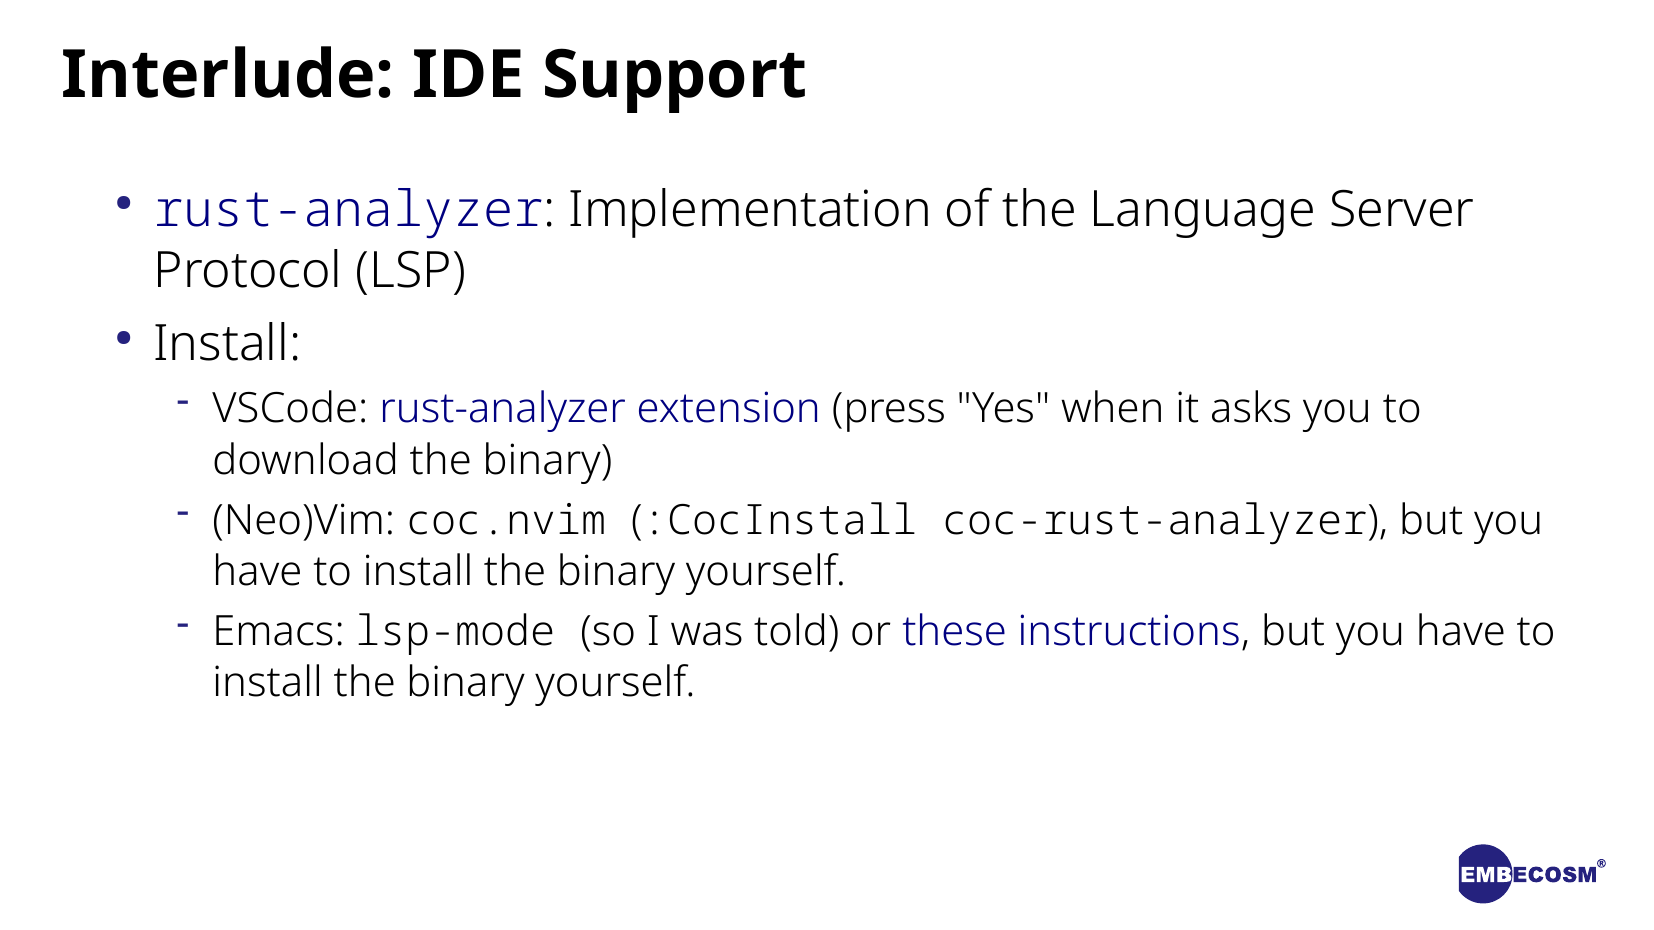

# Interlude: IDE Support
rust-analyzer: Implementation of the Language Server Protocol (LSP)
Install:
VSCode: rust-analyzer extension (press "Yes" when it asks you to download the binary)
(Neo)Vim: coc.nvim (:CocInstall coc-rust-analyzer), but you have to install the binary yourself.
Emacs: lsp-mode (so I was told) or these instructions, but you have to install the binary yourself.